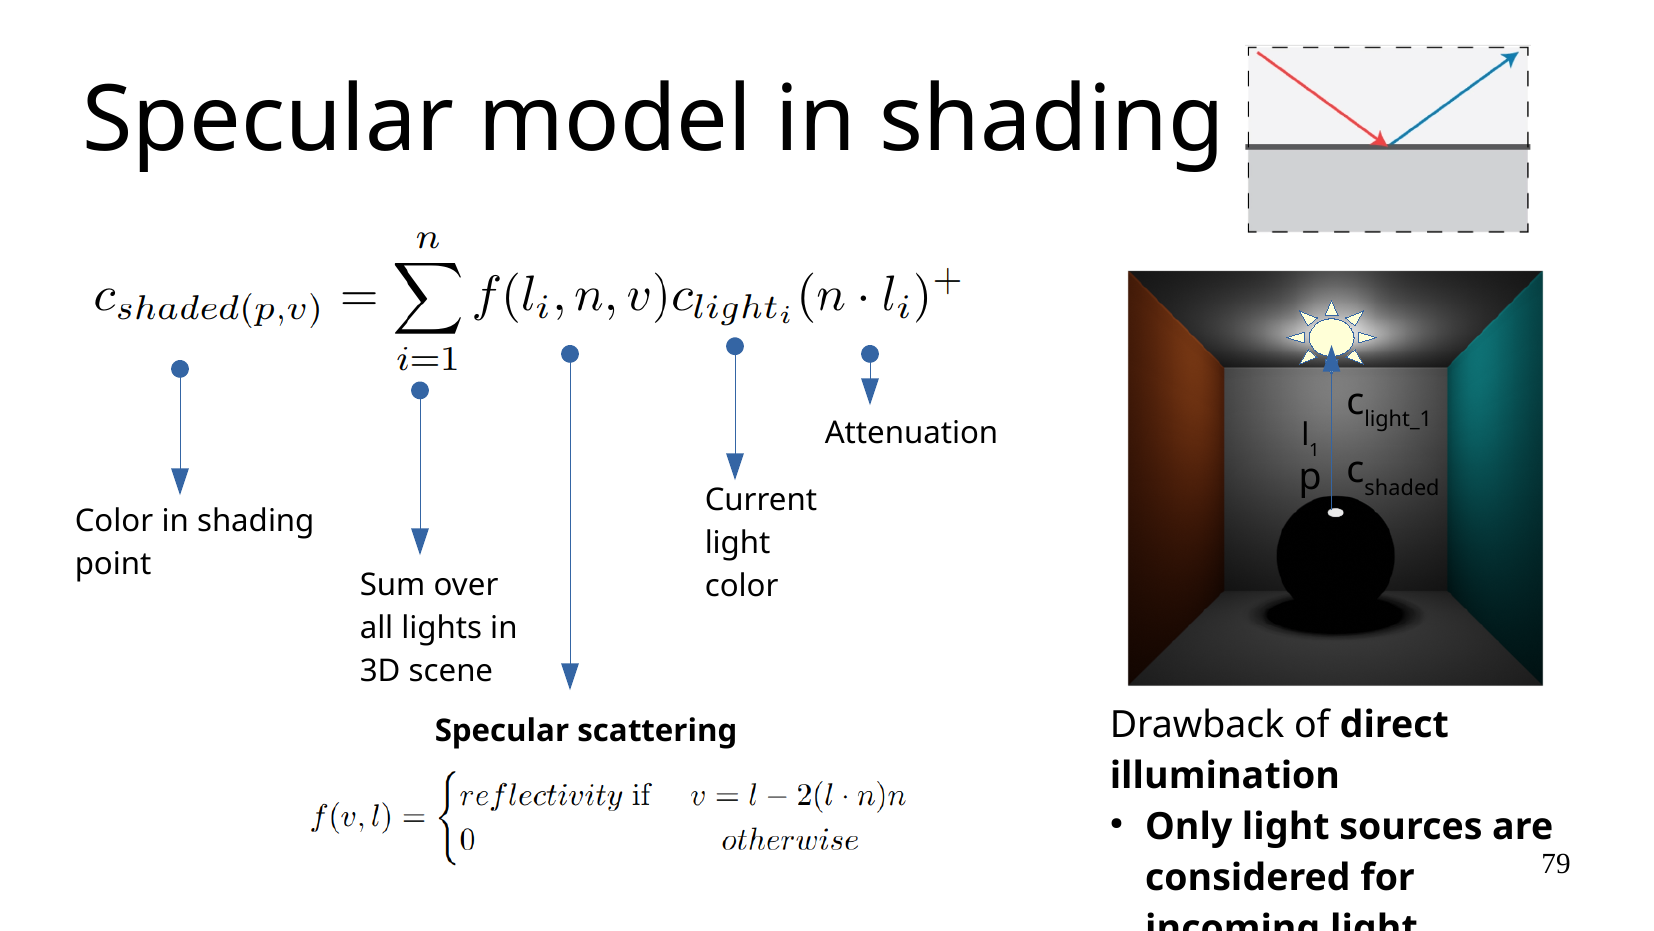

# Specular model in shading
clight_1
Attenuation
l1
cshaded
p
Current light color
Color in shading point
Sum over all lights in 3D scene
Drawback of direct illumination
Only light sources are considered for incoming light
Specular scattering model
79